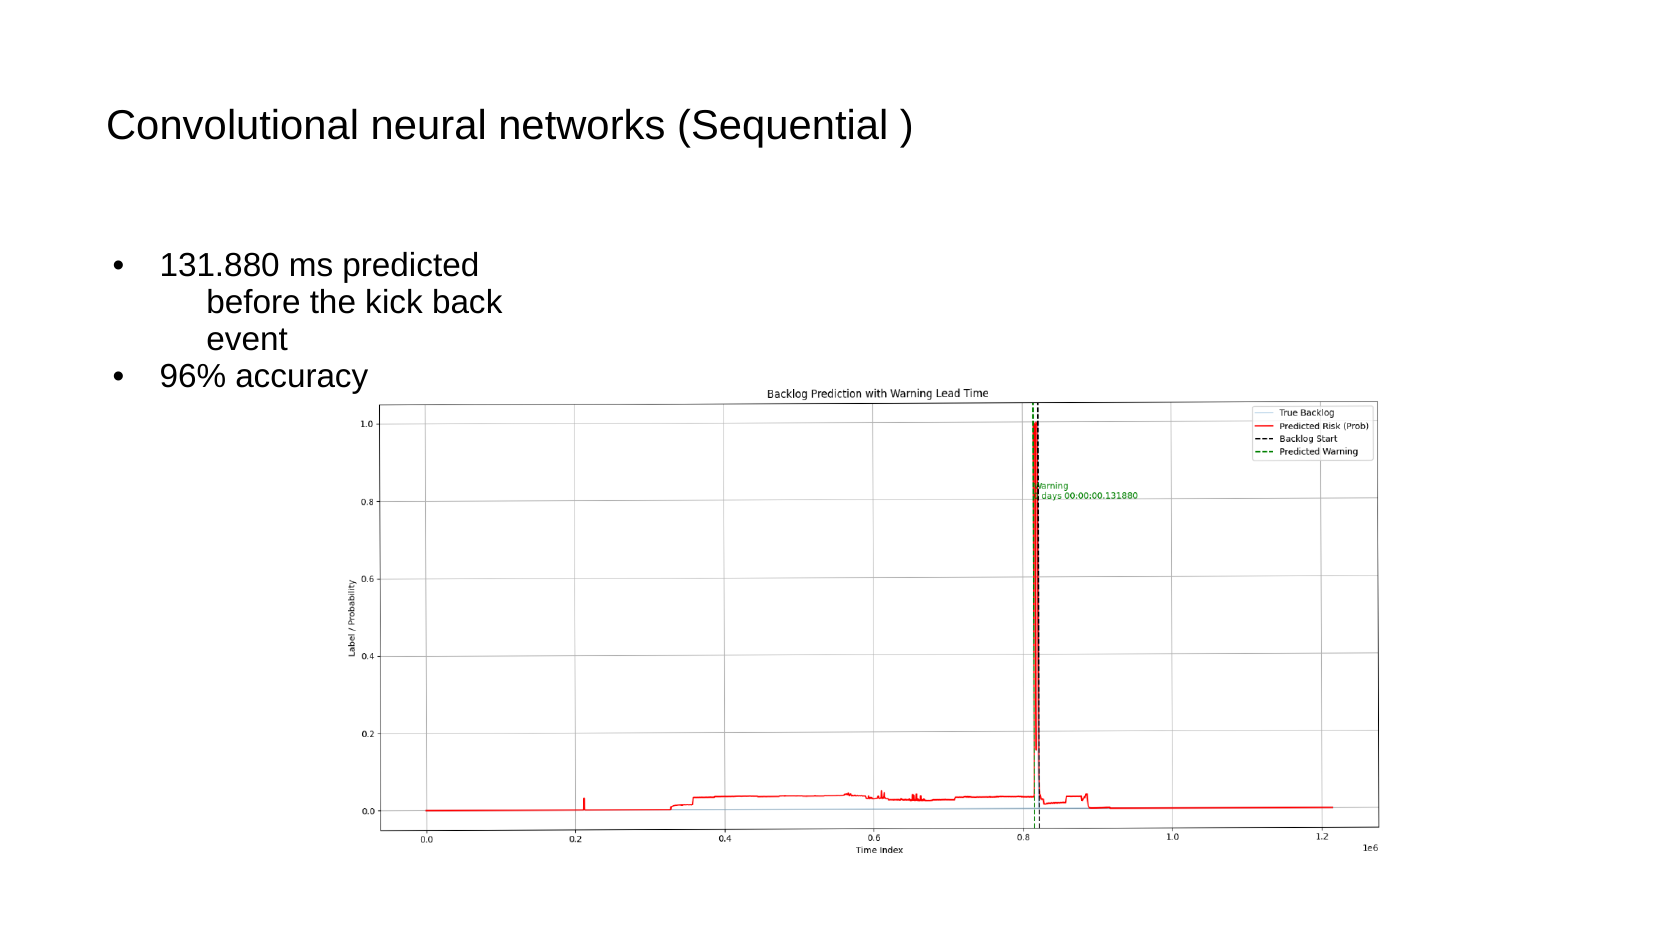

# Convolutional neural networks (Sequential )
131.880 ms predicted
before the kick back event
96% accuracy